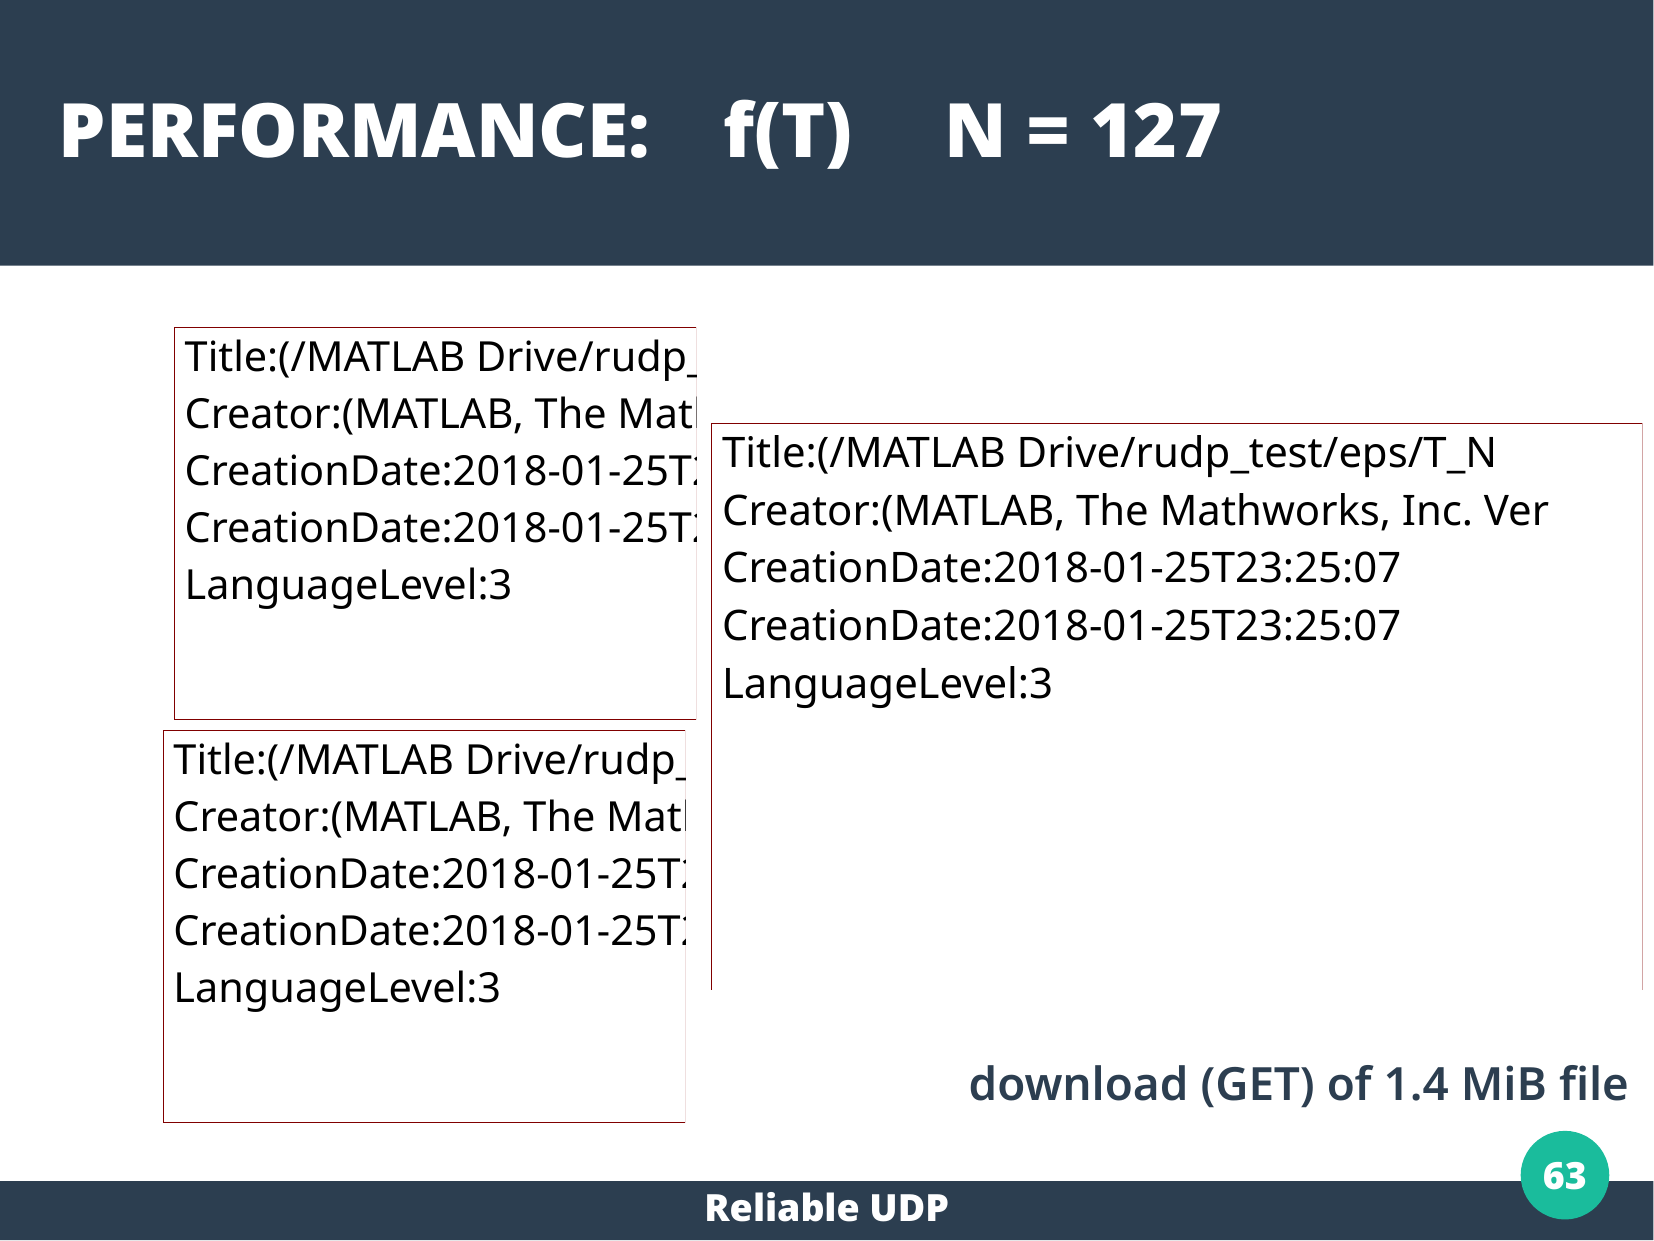

# PERFORMANCE:	f(T)		N = 127
download (GET) of 1.4 MiB file
63
Reliable UDP